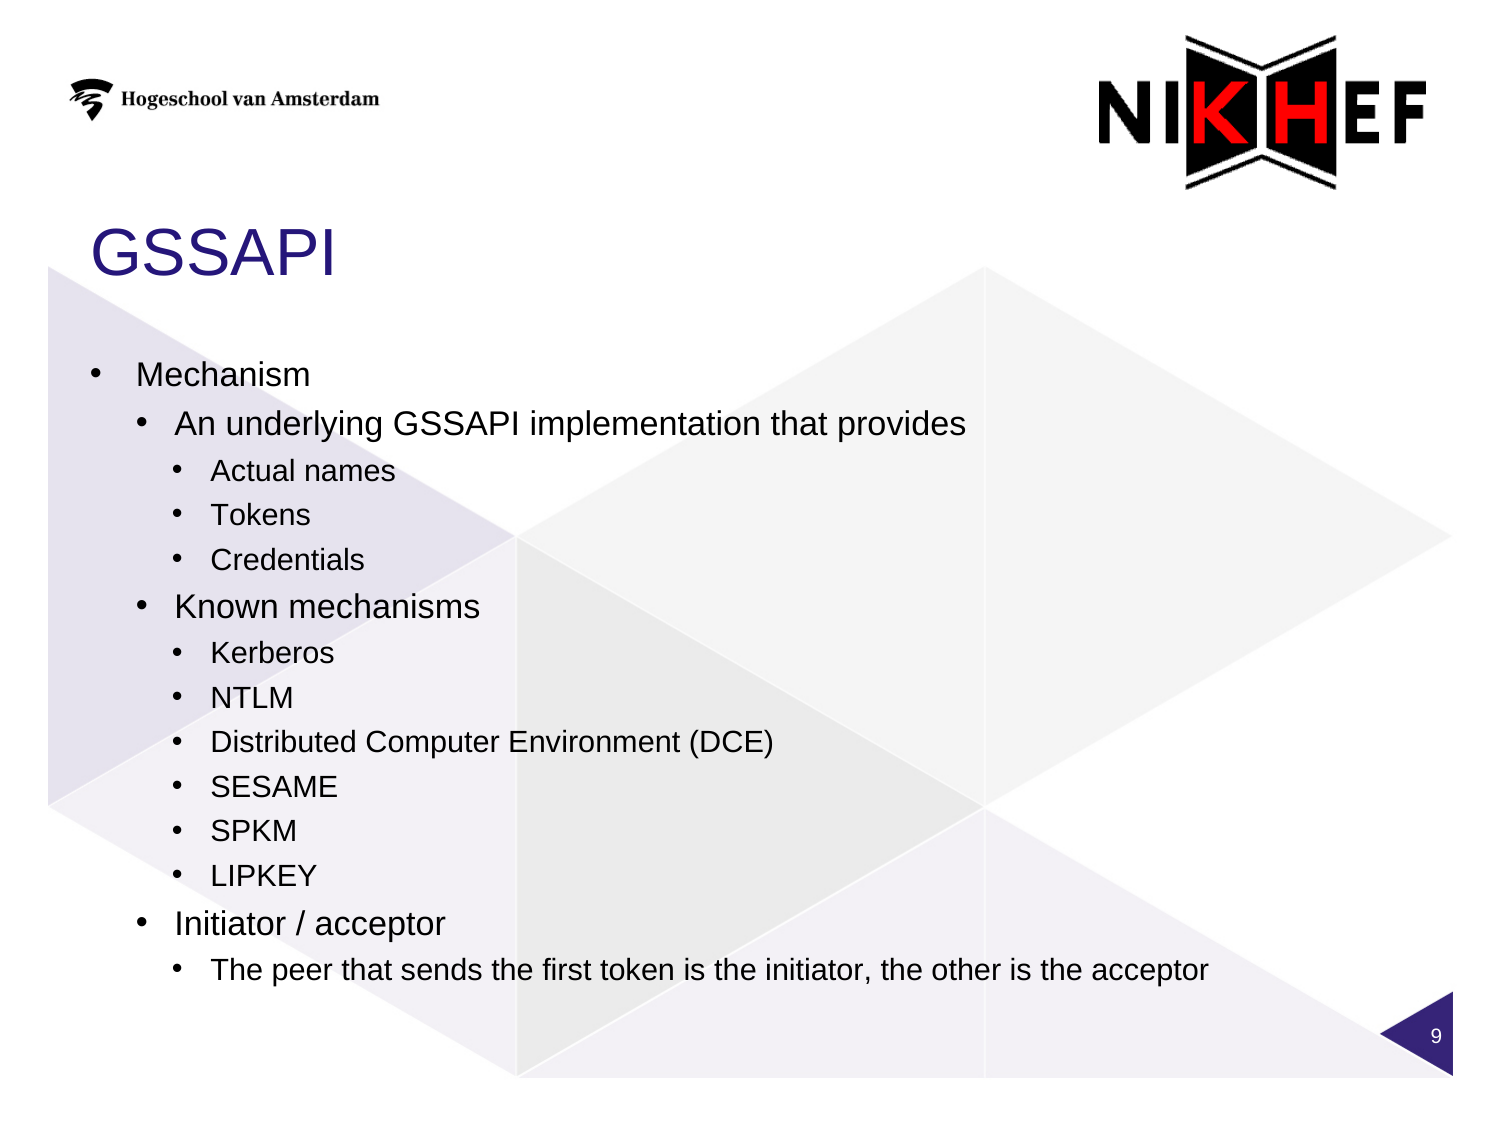

# GSSAPI
Mechanism
An underlying GSSAPI implementation that provides
Actual names
Tokens
Credentials
Known mechanisms
Kerberos
NTLM
Distributed Computer Environment (DCE)
SESAME
SPKM
LIPKEY
Initiator / acceptor
The peer that sends the first token is the initiator, the other is the acceptor